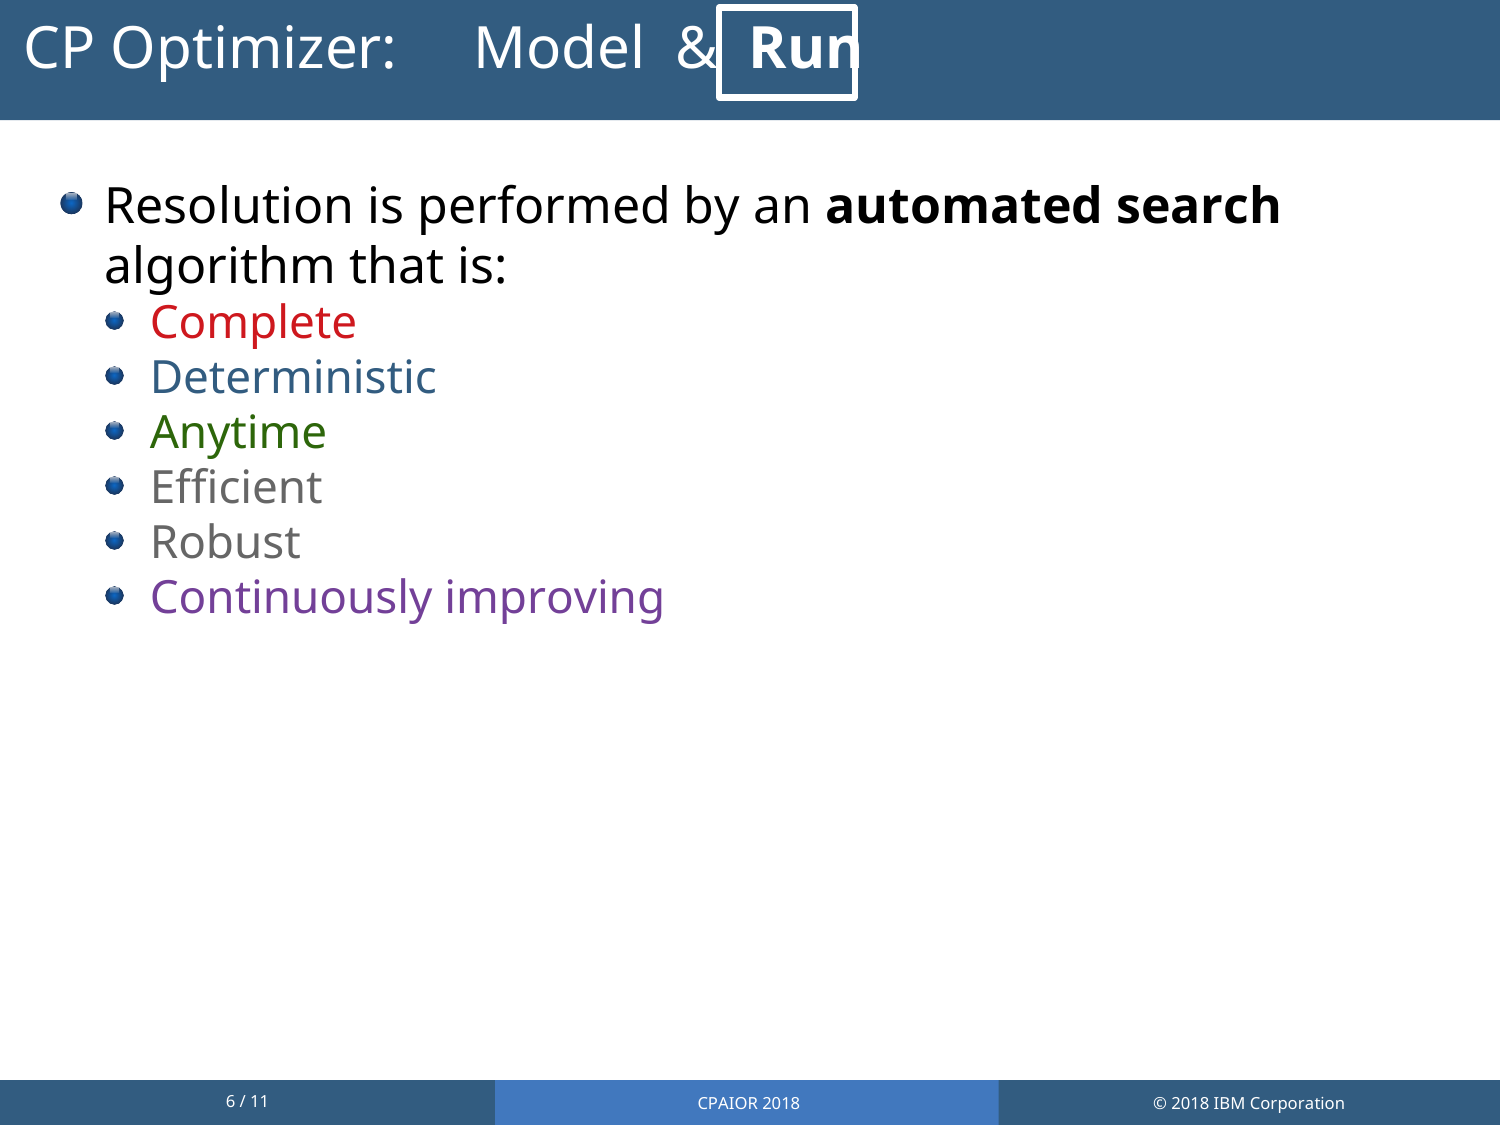

# CP Optimizer: 	Model & Run
Resolution is performed by an automated search algorithm that is:
Complete
Deterministic
Anytime
Efficient
Robust
Continuously improving